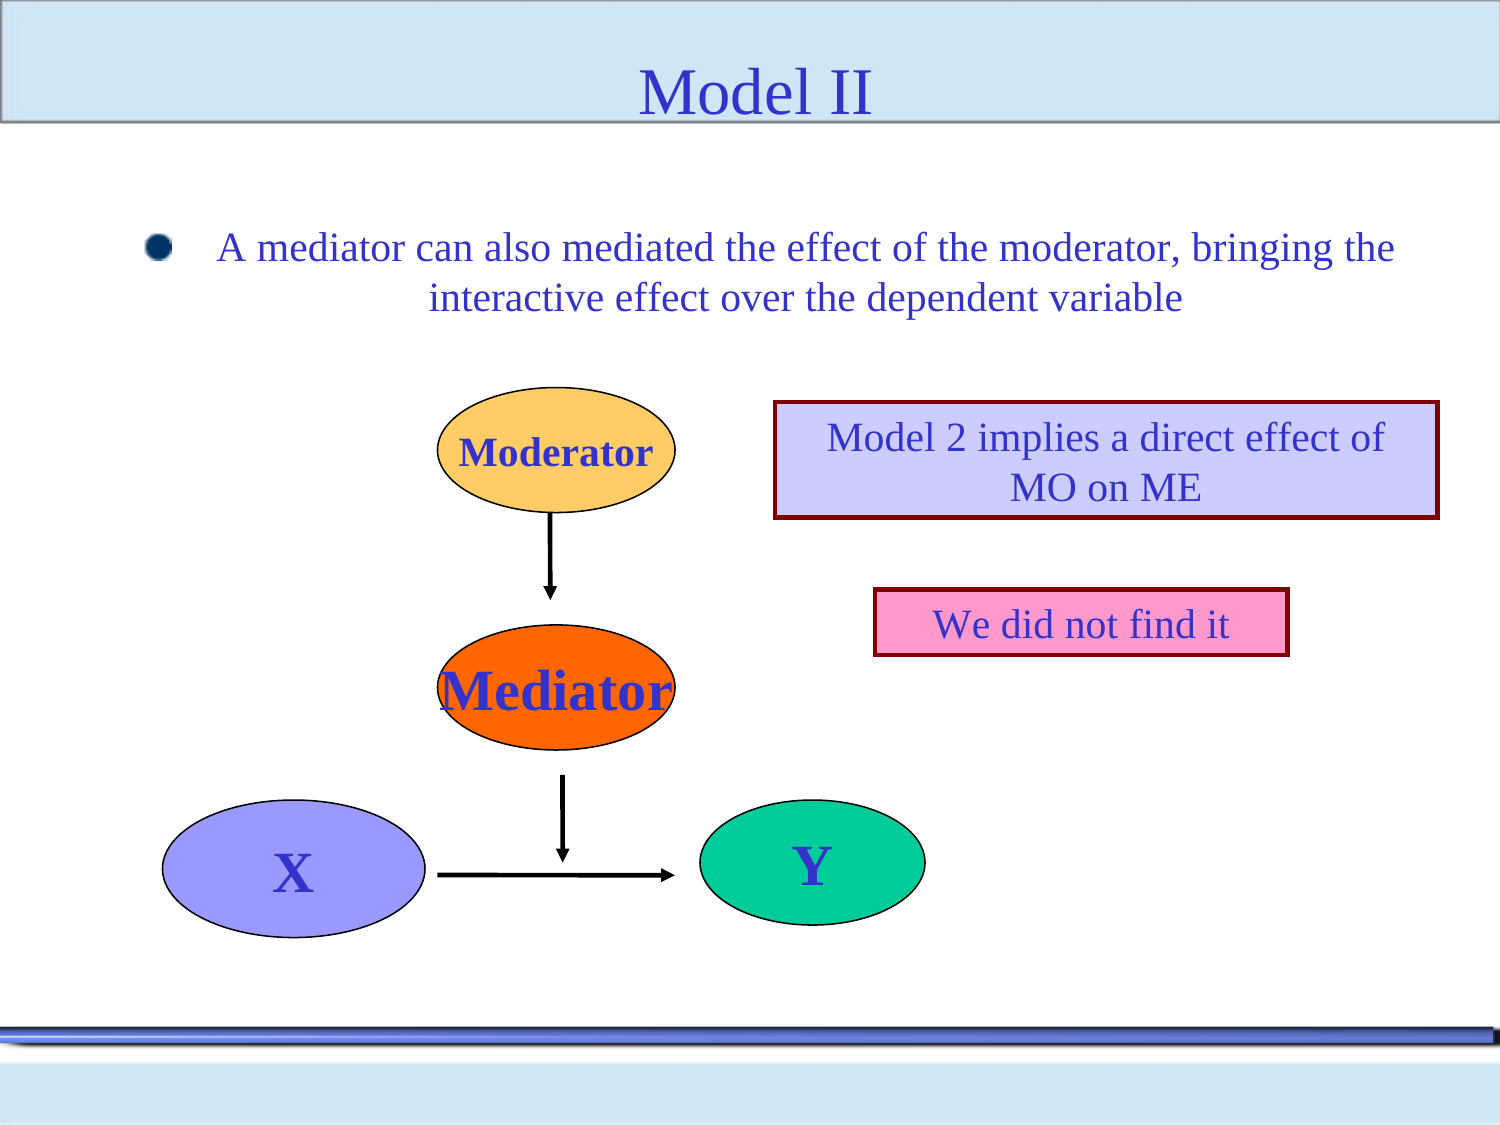

# Model II
A mediator can also mediated the effect of the moderator, bringing the interactive effect over the dependent variable
Moderator
Mediator
X
Y
Model 2 implies a direct effect of MO on ME
We did not find it